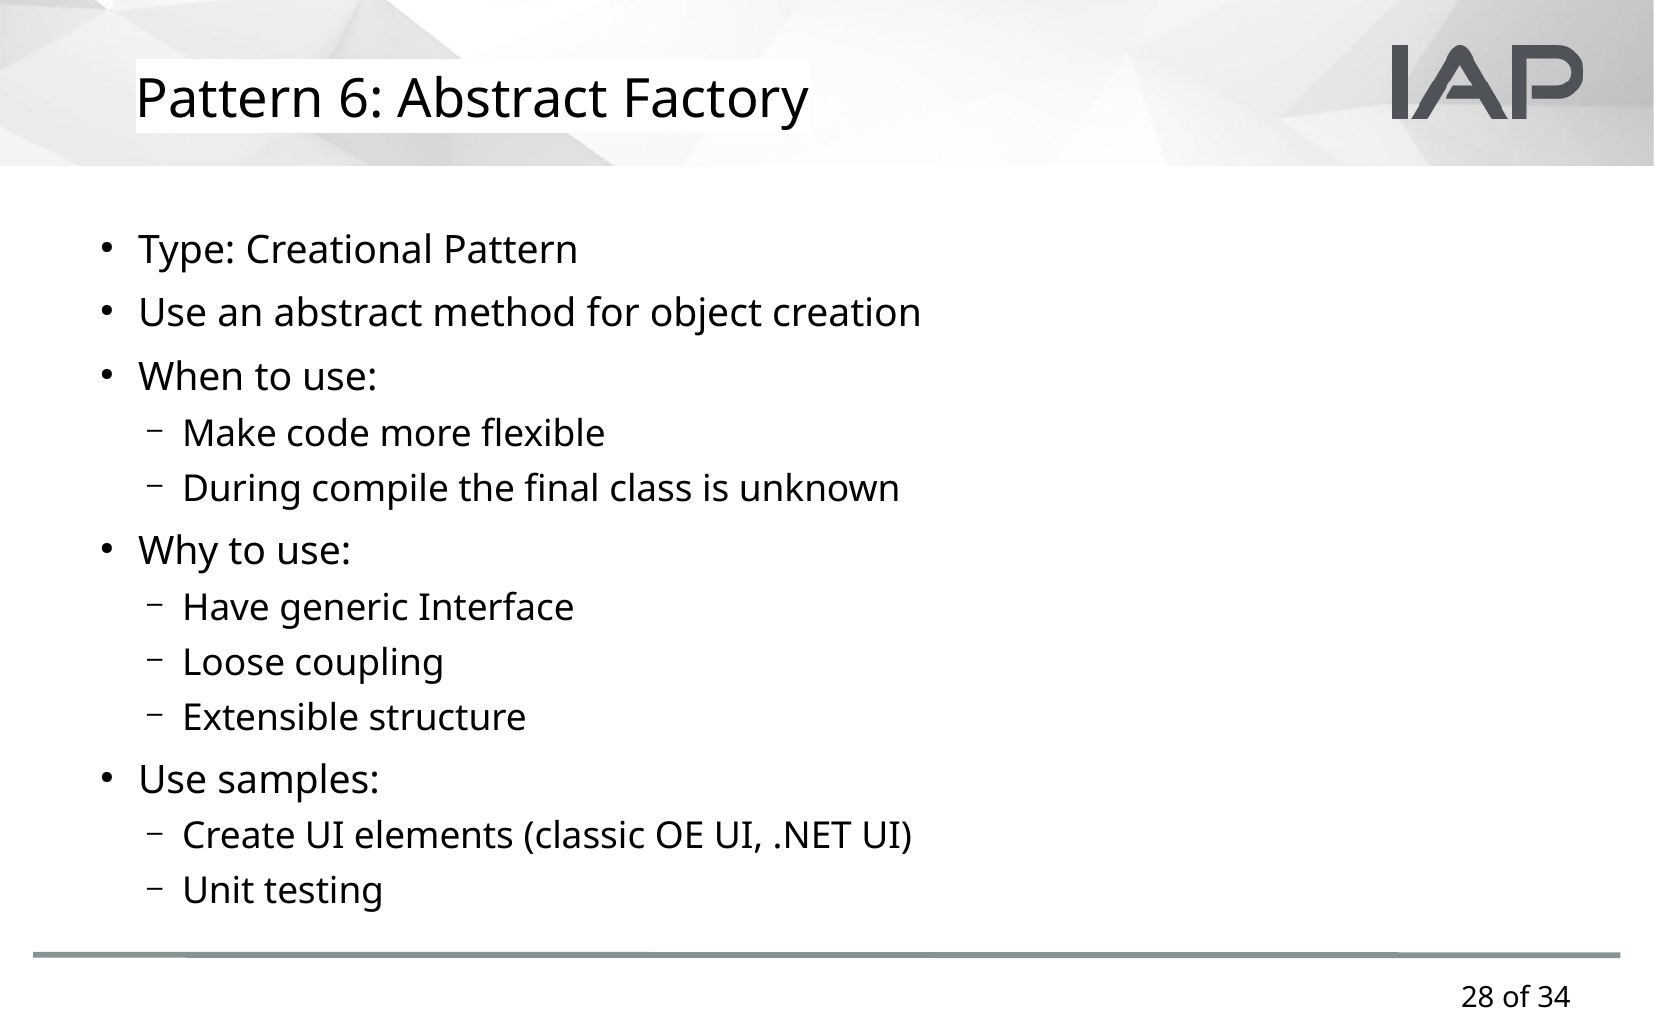

# Pattern 6: Abstract Factory
Type: Creational Pattern
Use an abstract method for object creation
When to use:
Make code more flexible
During compile the final class is unknown
Why to use:
Have generic Interface
Loose coupling
Extensible structure
Use samples:
Create UI elements (classic OE UI, .NET UI)
Unit testing
28